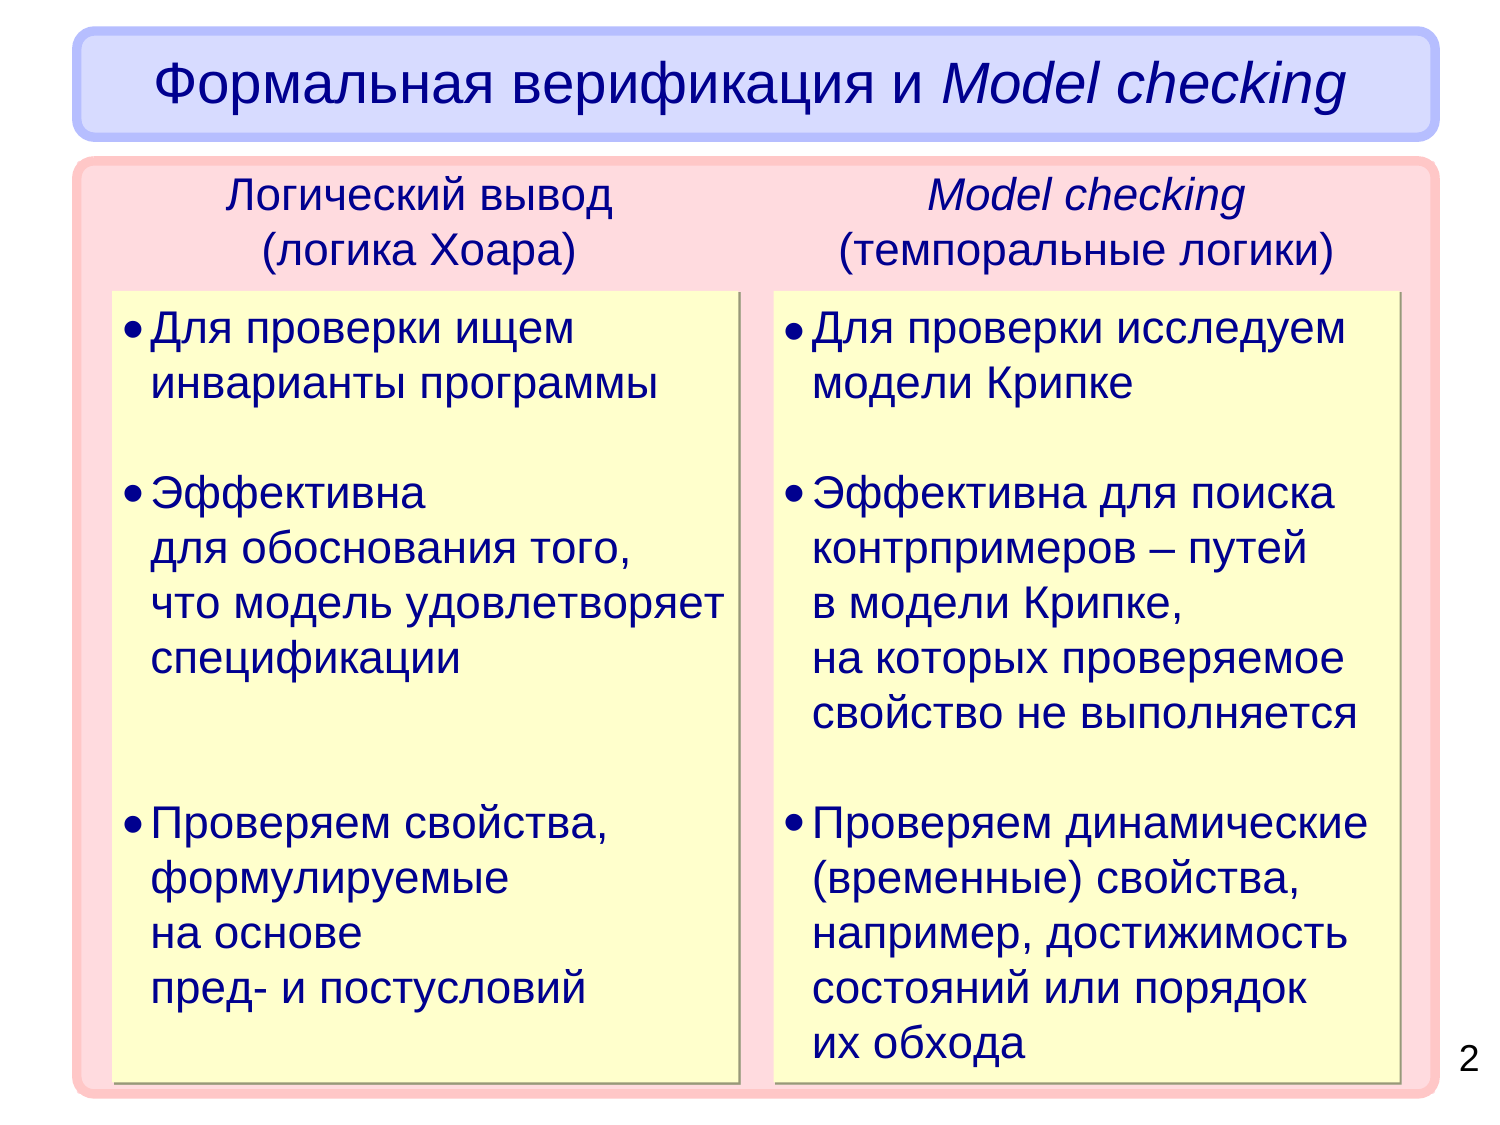

# Формальная верификация и Model сhecking
Логический вывод
(логика Хоара)
Model checking (темпоральные логики)
•
•
Для проверки ищем инварианты программы
Эффективна
для обоснования того,
что модель удовлетворяет спецификации
Проверяем свойства,
формулируемые
на основе
пред- и постусловий
Для проверки исследуем модели Крипке
Эффективна для поиска контрпримеров – путей
в модели Крипке,
на которых проверяемое свойство не выполняется
Проверяем динамические (временные) свойства,
например, достижимость состояний или порядок
их обхода
•
•
•
•
2